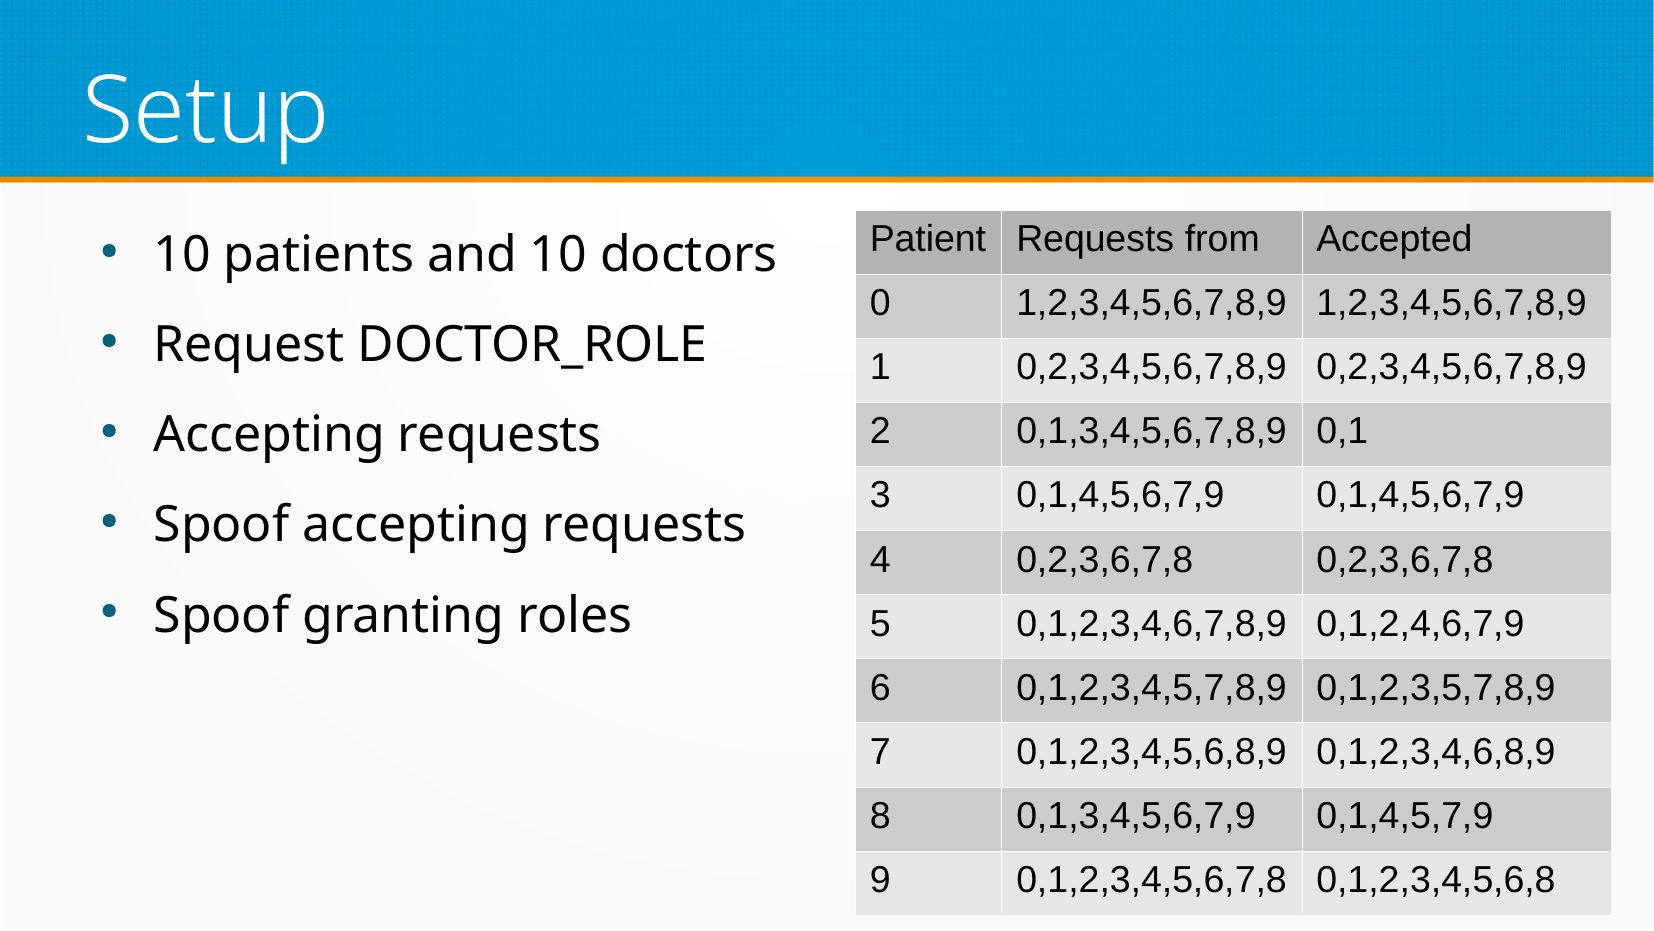

# Setup
| Patient | Requests from | Accepted |
| --- | --- | --- |
| 0 | 1,2,3,4,5,6,7,8,9 | 1,2,3,4,5,6,7,8,9 |
| 1 | 0,2,3,4,5,6,7,8,9 | 0,2,3,4,5,6,7,8,9 |
| 2 | 0,1,3,4,5,6,7,8,9 | 0,1 |
| 3 | 0,1,4,5,6,7,9 | 0,1,4,5,6,7,9 |
| 4 | 0,2,3,6,7,8 | 0,2,3,6,7,8 |
| 5 | 0,1,2,3,4,6,7,8,9 | 0,1,2,4,6,7,9 |
| 6 | 0,1,2,3,4,5,7,8,9 | 0,1,2,3,5,7,8,9 |
| 7 | 0,1,2,3,4,5,6,8,9 | 0,1,2,3,4,6,8,9 |
| 8 | 0,1,3,4,5,6,7,9 | 0,1,4,5,7,9 |
| 9 | 0,1,2,3,4,5,6,7,8 | 0,1,2,3,4,5,6,8 |
10 patients and 10 doctors
Request DOCTOR_ROLE
Accepting requests
Spoof accepting requests
Spoof granting roles
20